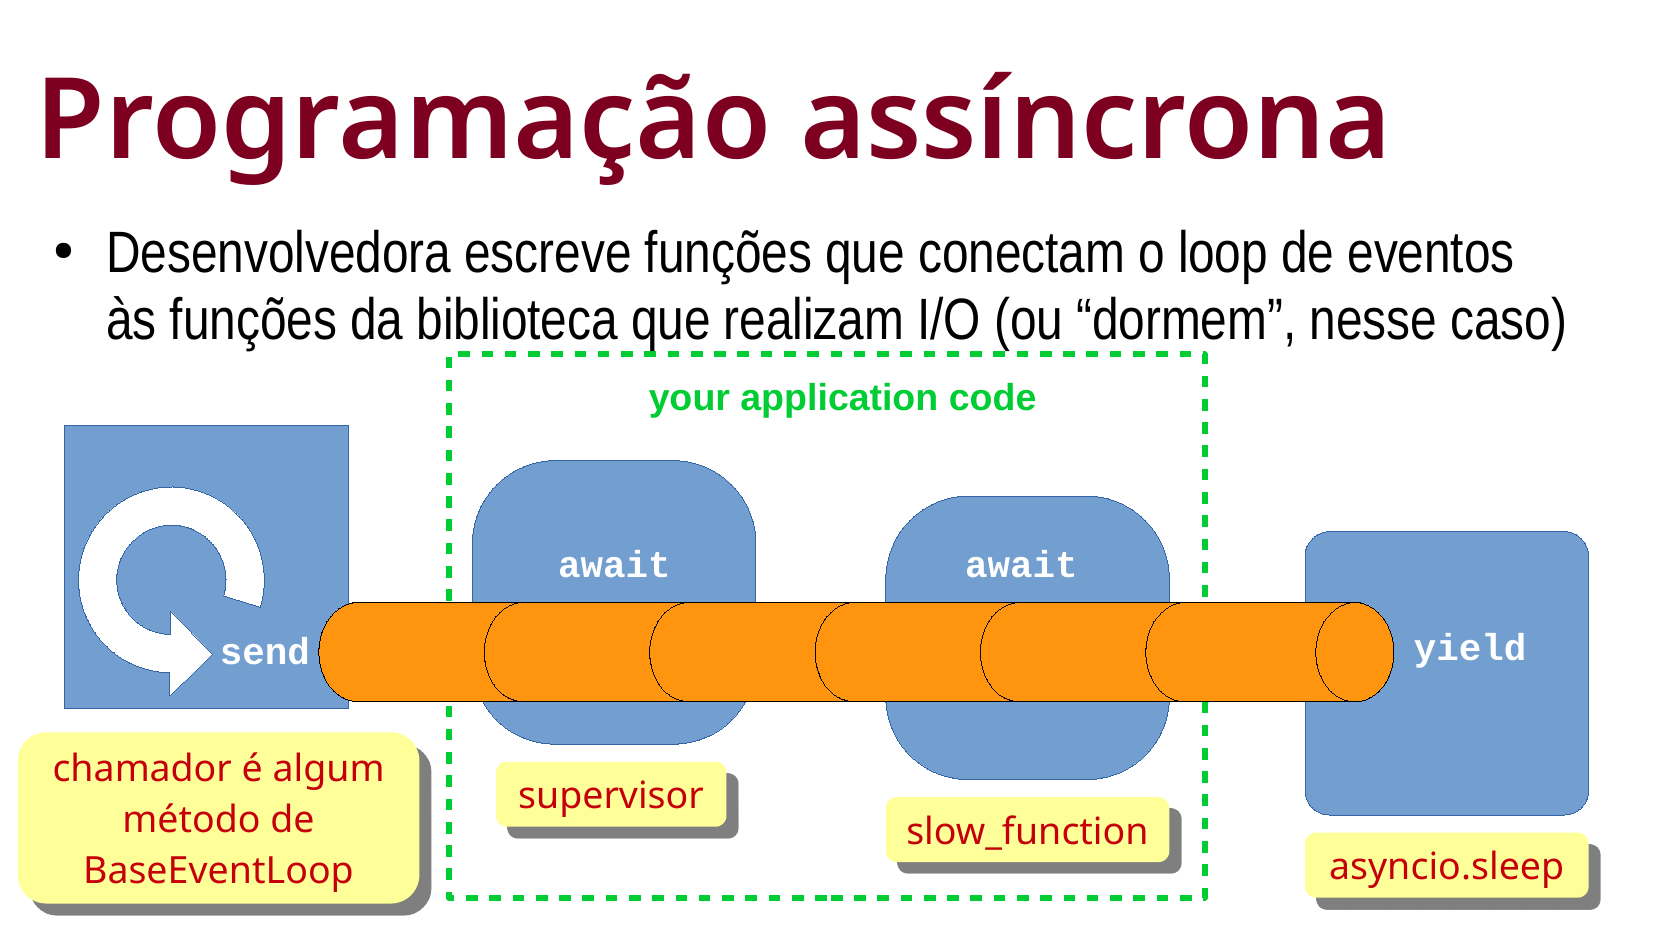

# Programação assíncrona
Desenvolvedora escreve funções que conectam o loop de eventos às funções da biblioteca que realizam I/O (ou “dormem”, nesse caso)
your application code
await
await
yield
send
chamador é algum método de BaseEventLoop
supervisor
slow_function
asyncio.sleep